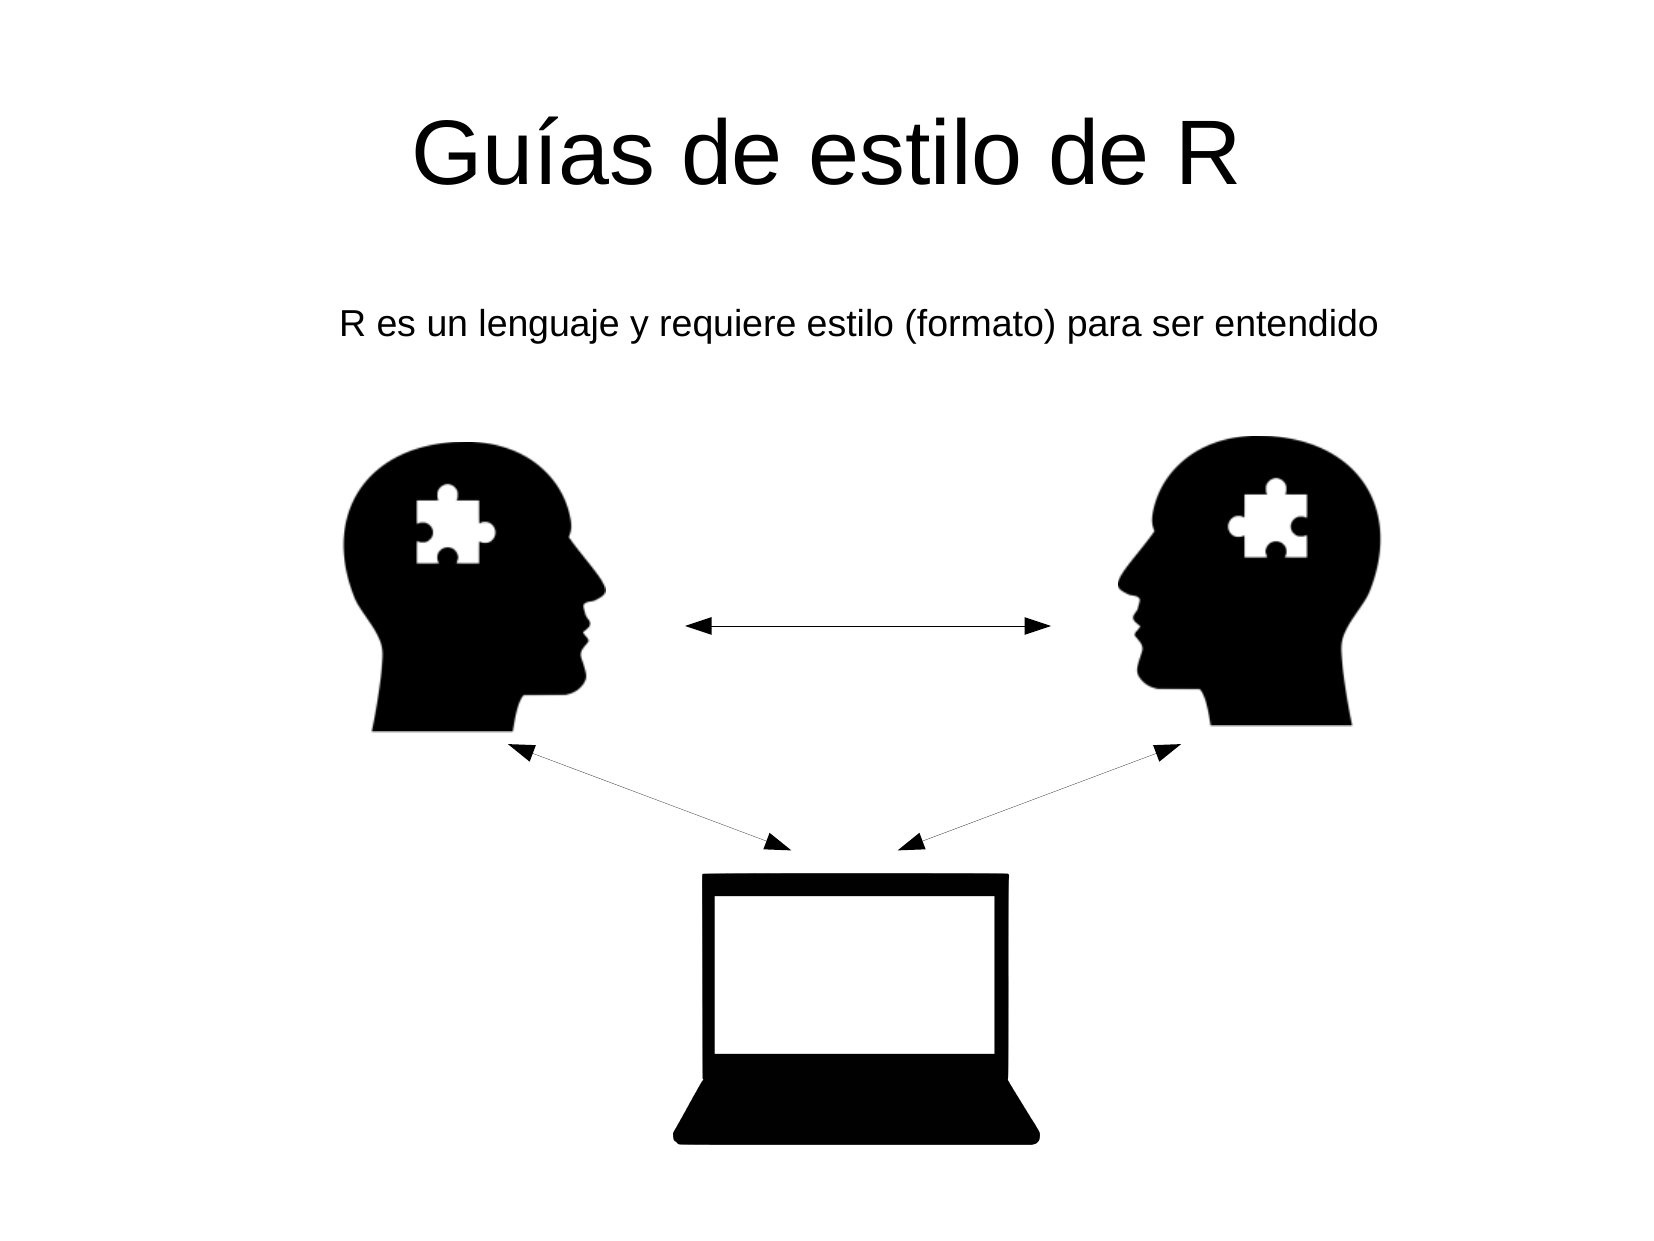

# Guías de estilo de R
R es un lenguaje y requiere estilo (formato) para ser entendido